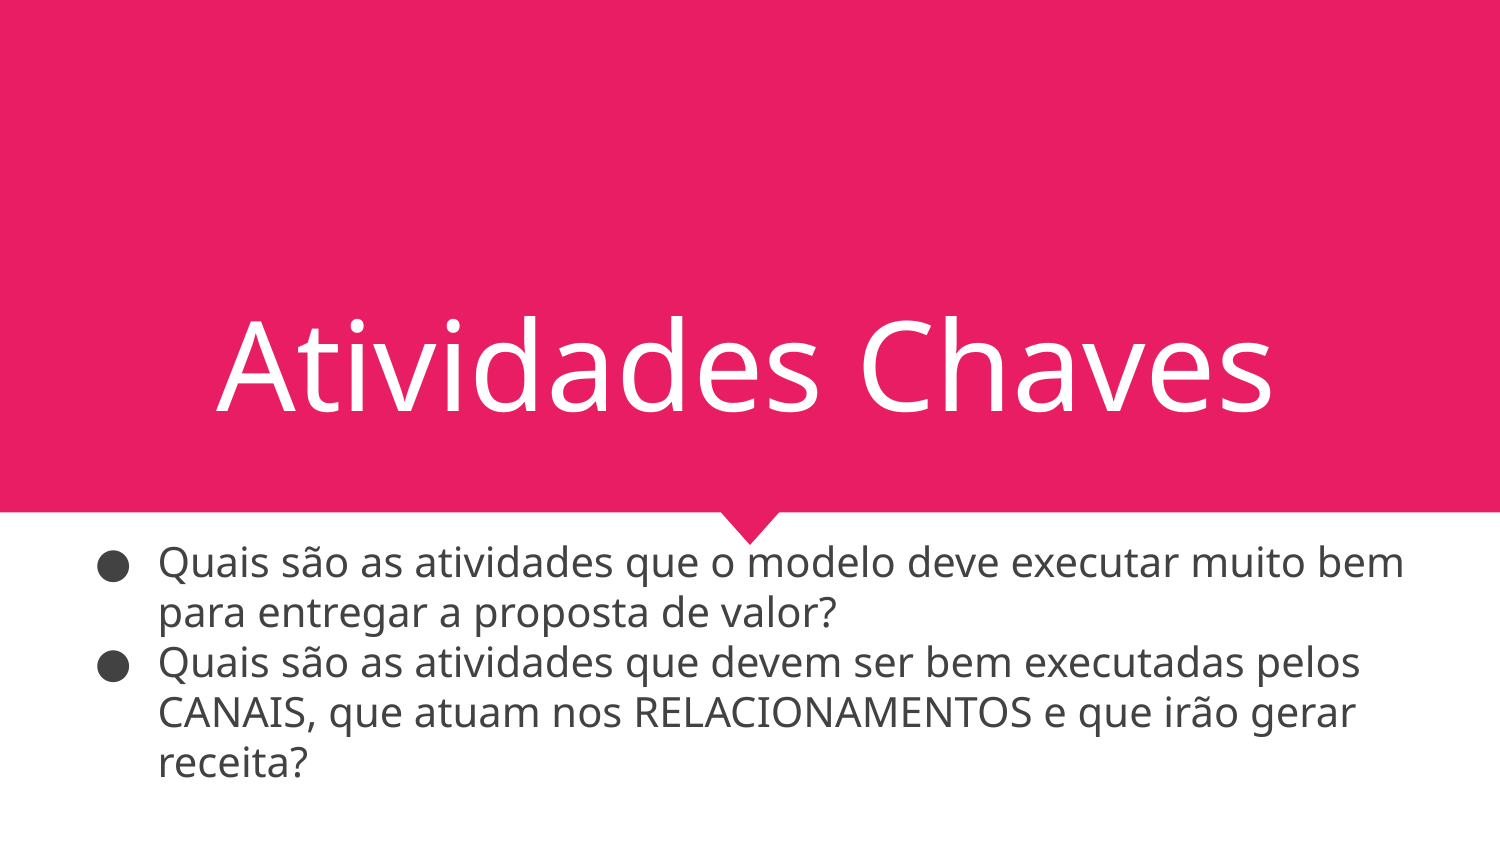

# Atividades Chaves
Quais são as atividades que o modelo deve executar muito bem para entregar a proposta de valor?
Quais são as atividades que devem ser bem executadas pelos CANAIS, que atuam nos RELACIONAMENTOS e que irão gerar receita?